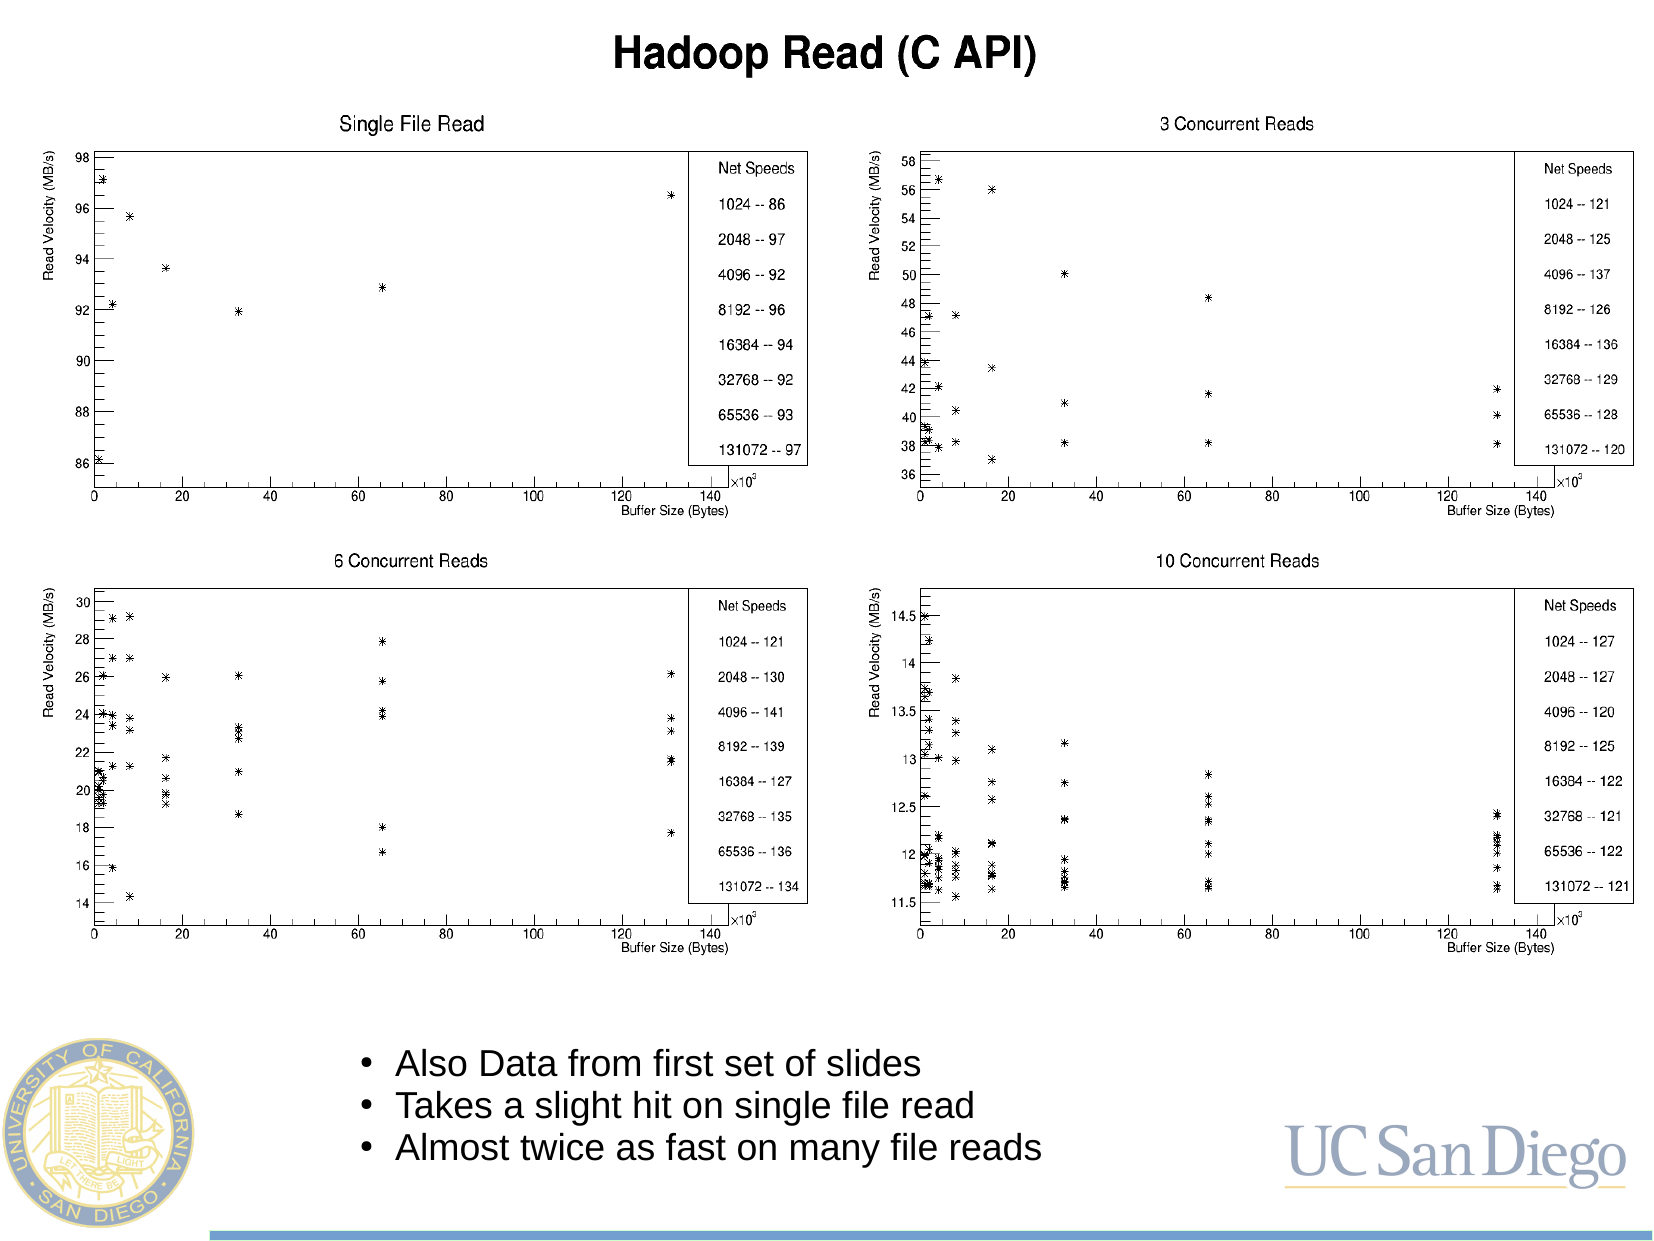

Also Data from first set of slides
Takes a slight hit on single file read
Almost twice as fast on many file reads